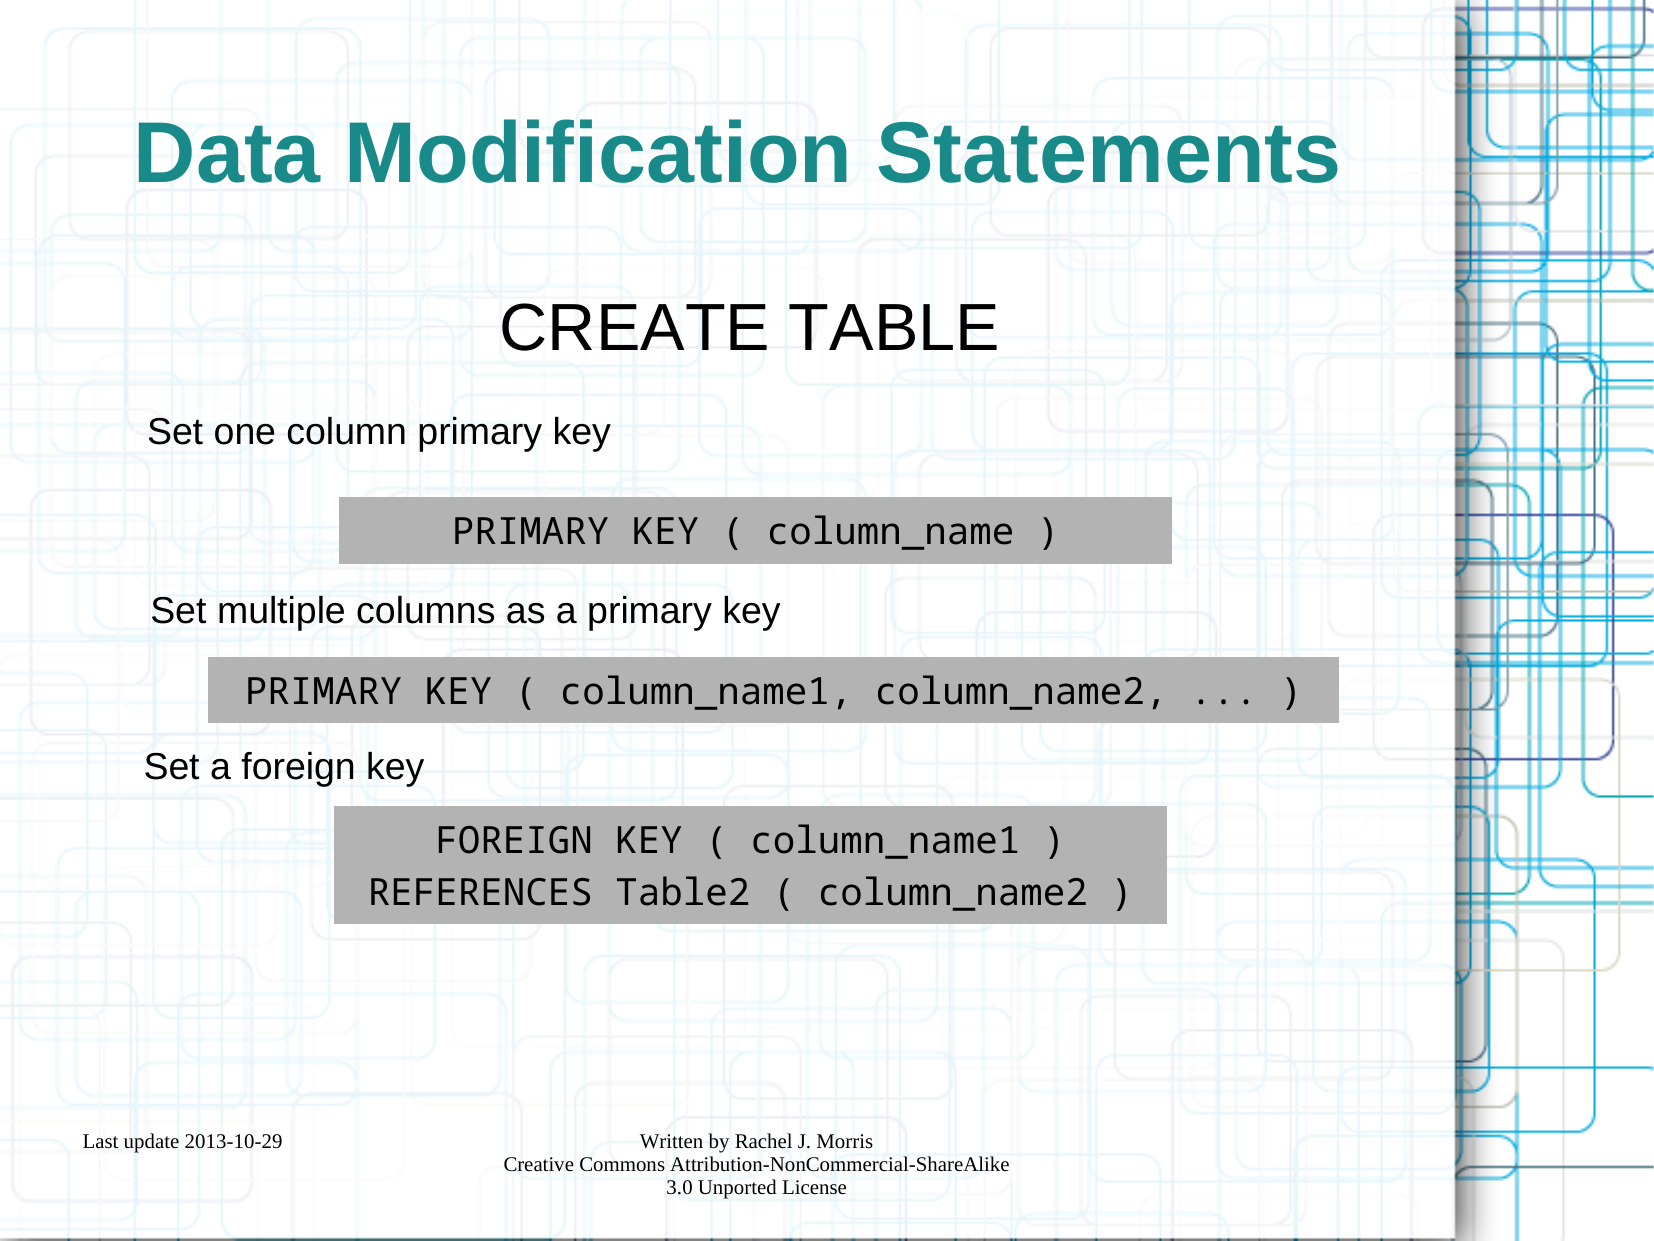

# Data Modification Statements
CREATE TABLE
Set one column primary key
| PRIMARY KEY ( column\_name ) |
| --- |
Set multiple columns as a primary key
| PRIMARY KEY ( column\_name1, column\_name2, ... ) |
| --- |
Set a foreign key
| FOREIGN KEY ( column\_name1 ) REFERENCES Table2 ( column\_name2 ) |
| --- |